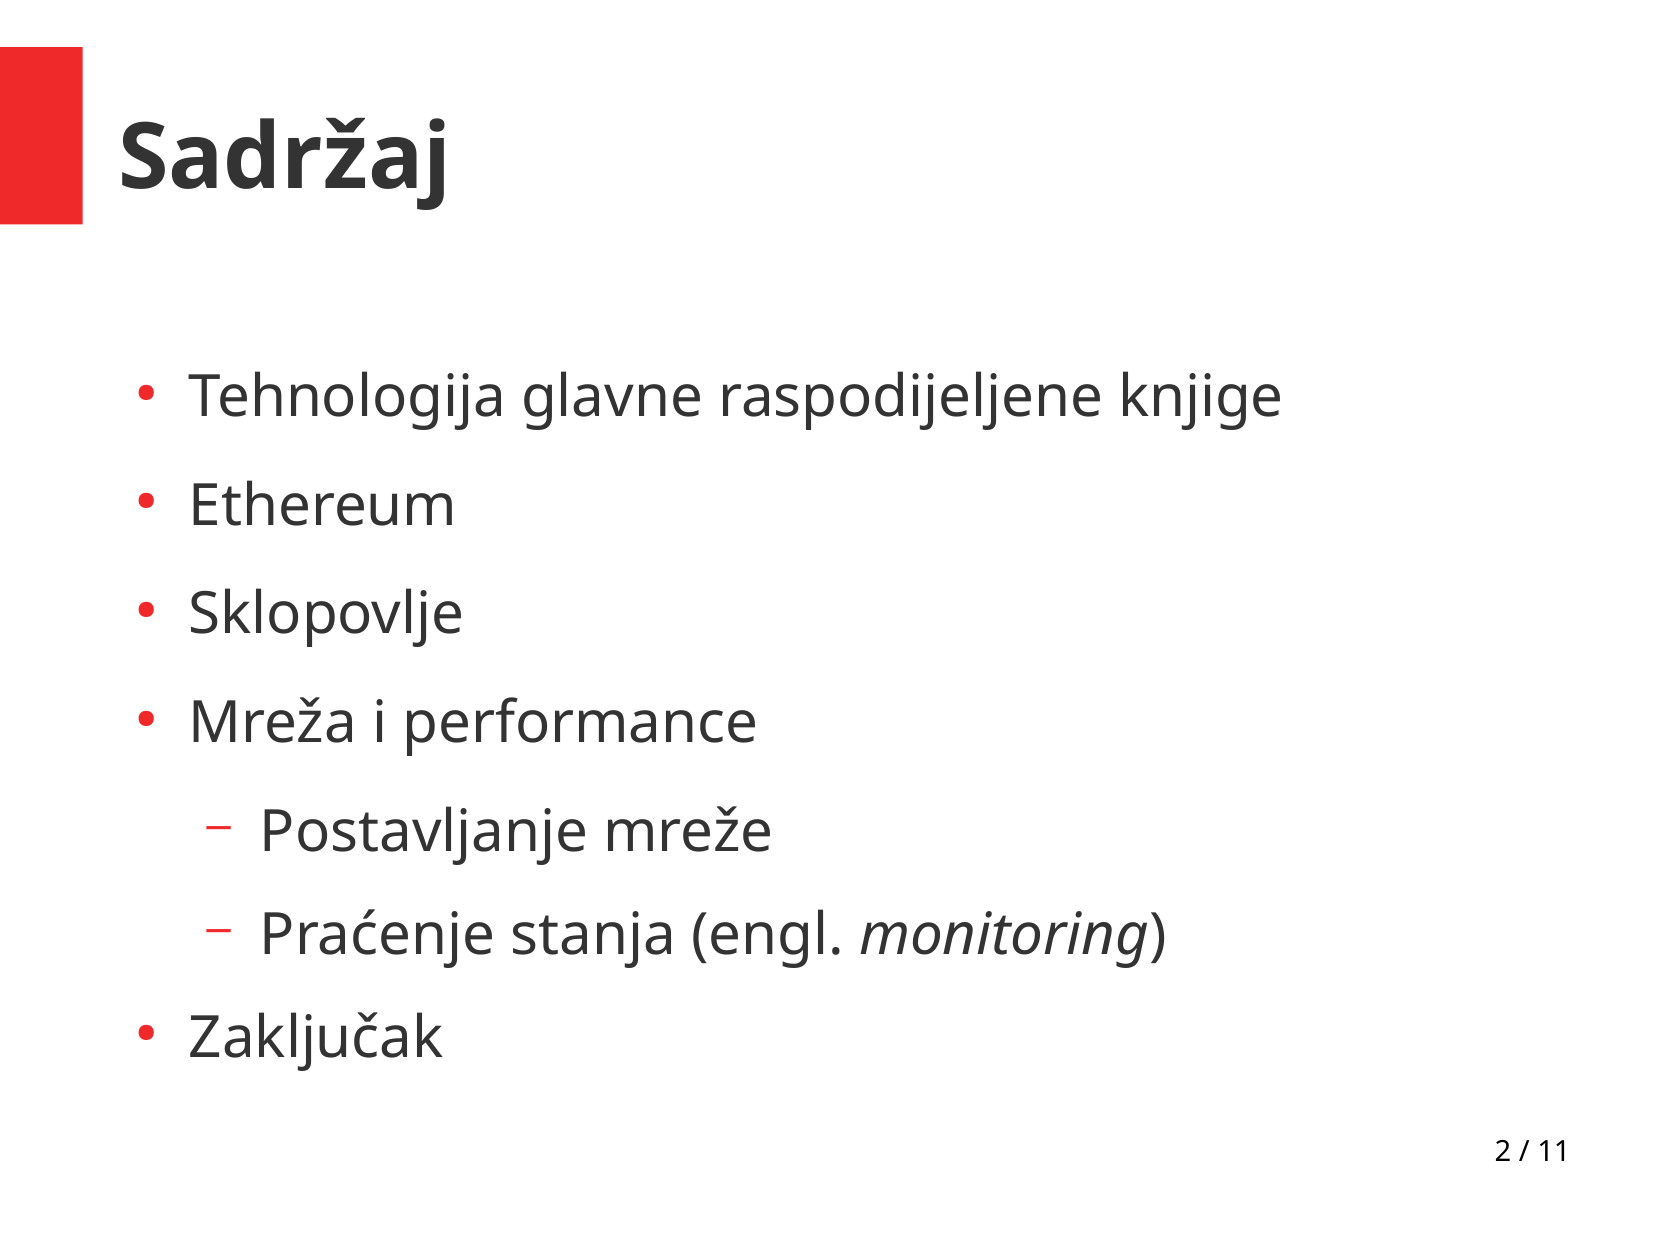

# Sadržaj
Tehnologija glavne raspodijeljene knjige
Ethereum
Sklopovlje
Mreža i performance
Postavljanje mreže
Praćenje stanja (engl. monitoring)
Zaključak
2